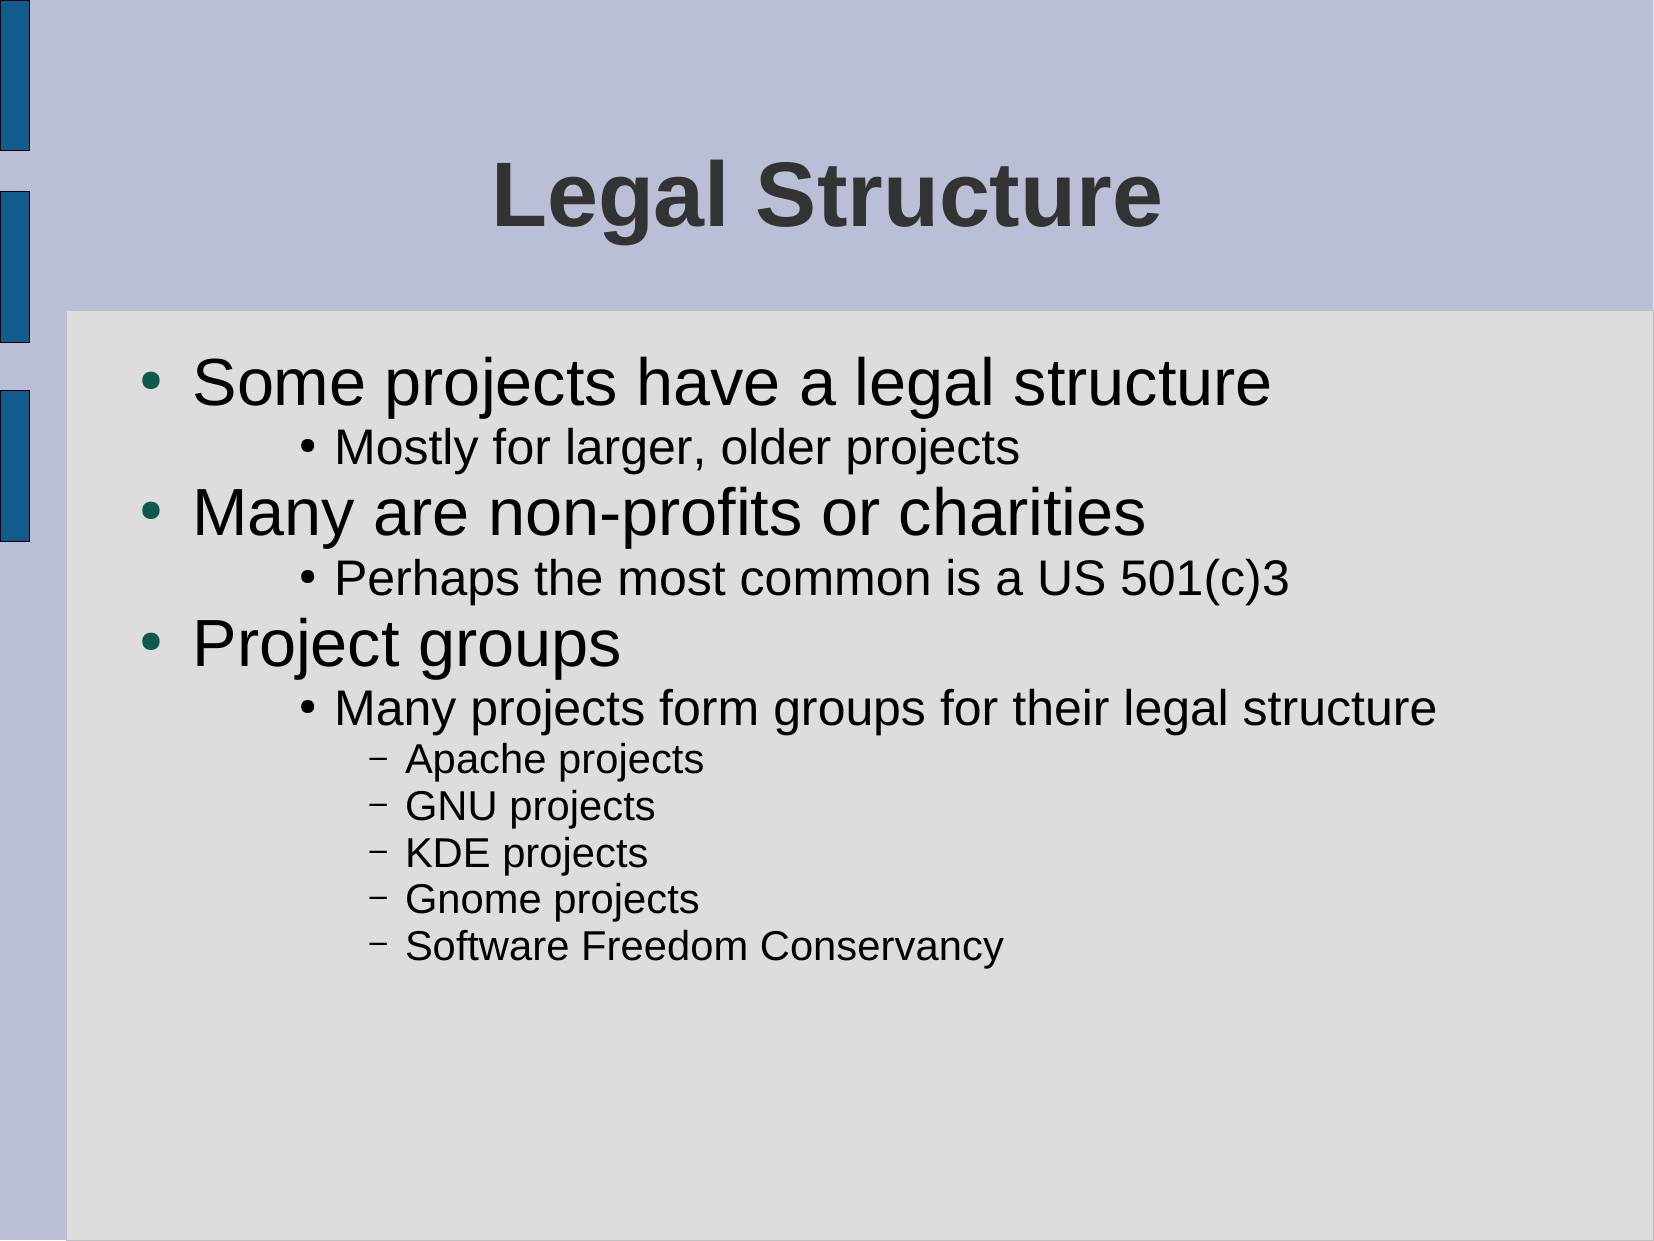

# Legal Structure
Some projects have a legal structure
Mostly for larger, older projects
Many are non-profits or charities
Perhaps the most common is a US 501(c)3
Project groups
Many projects form groups for their legal structure
Apache projects
GNU projects
KDE projects
Gnome projects
Software Freedom Conservancy